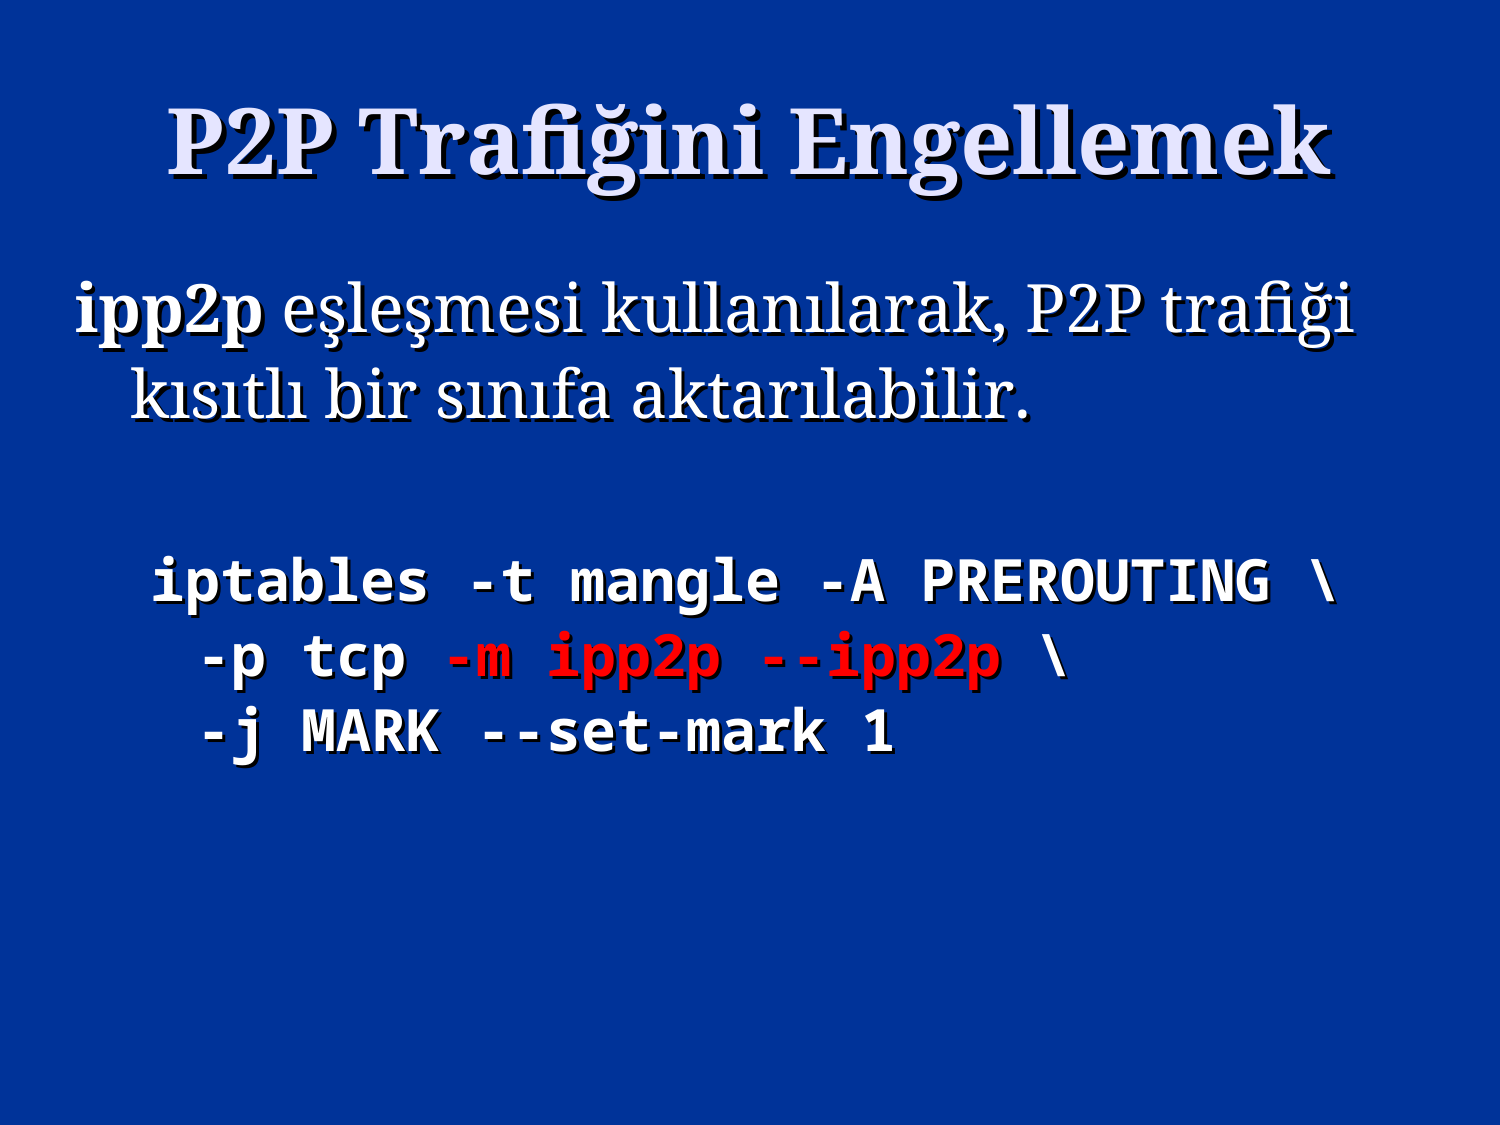

# P2P Trafiğini Engellemek
ipp2p eşleşmesi kullanılarak, P2P trafiği kısıtlı bir sınıfa aktarılabilir.
iptables -t mangle -A PREROUTING \
-p tcp -m ipp2p --ipp2p \
-j MARK --set-mark 1